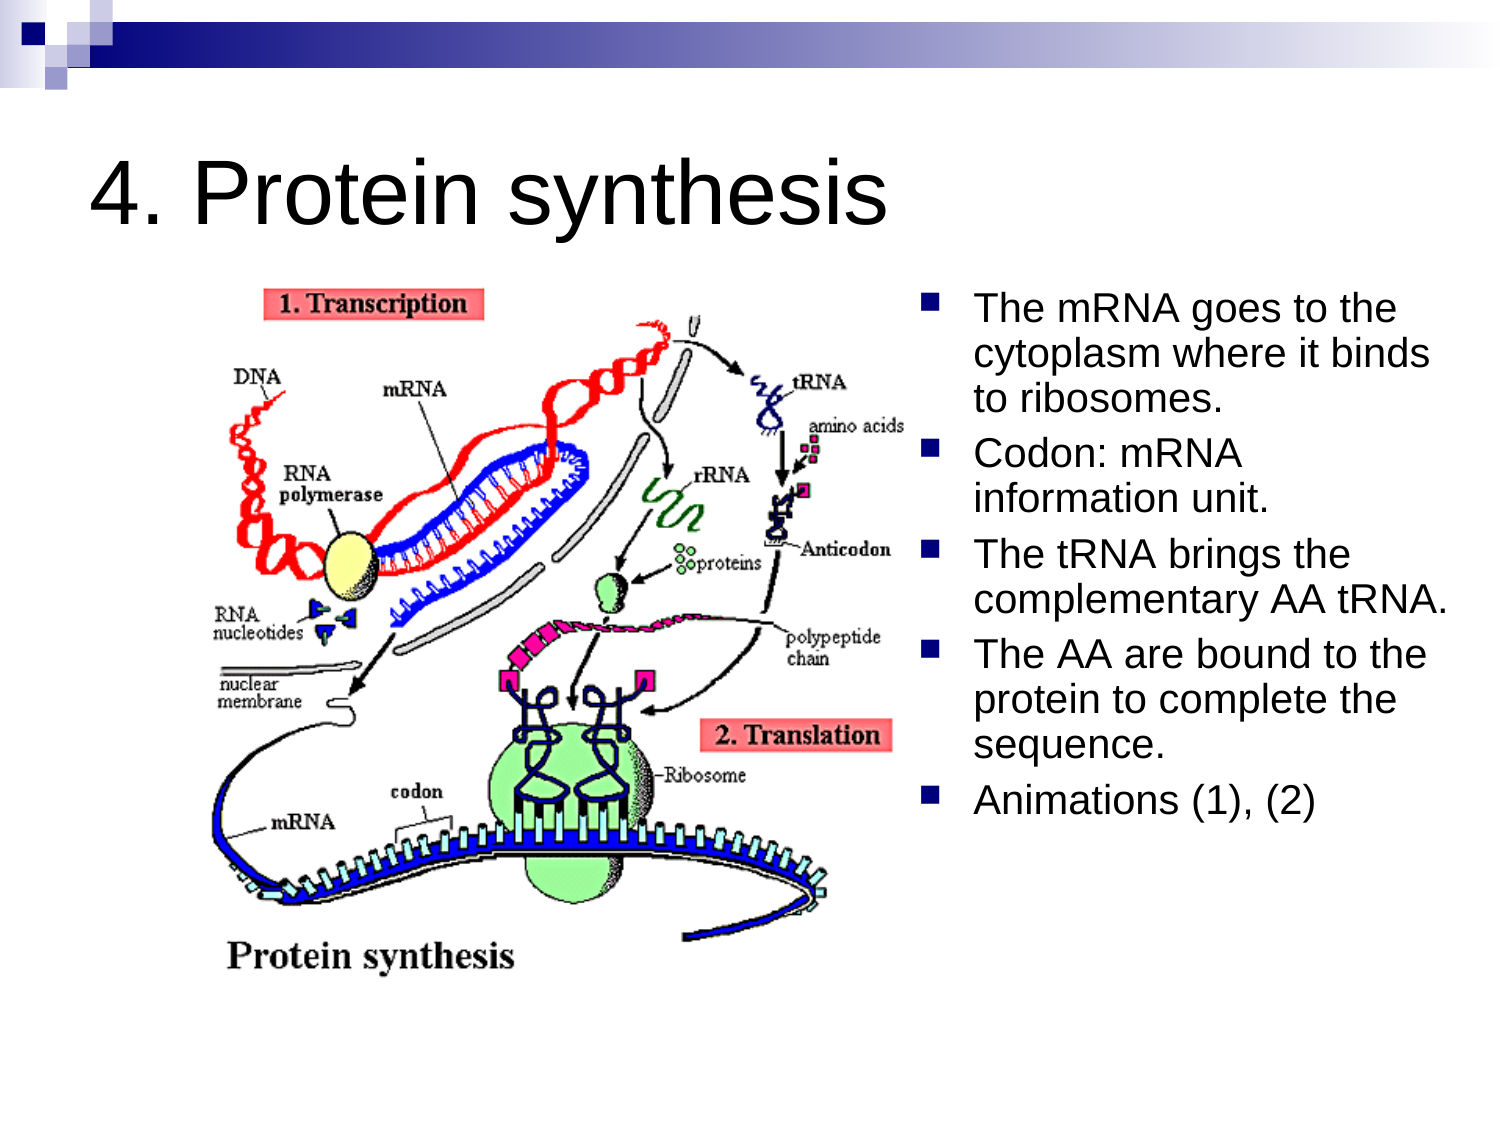

# 4. Protein synthesis
The mRNA goes to the cytoplasm where it binds to ribosomes.
Codon: mRNA information unit.
The tRNA brings the complementary AA tRNA.
The AA are bound to the protein to complete the sequence.
Animations (1), (2)